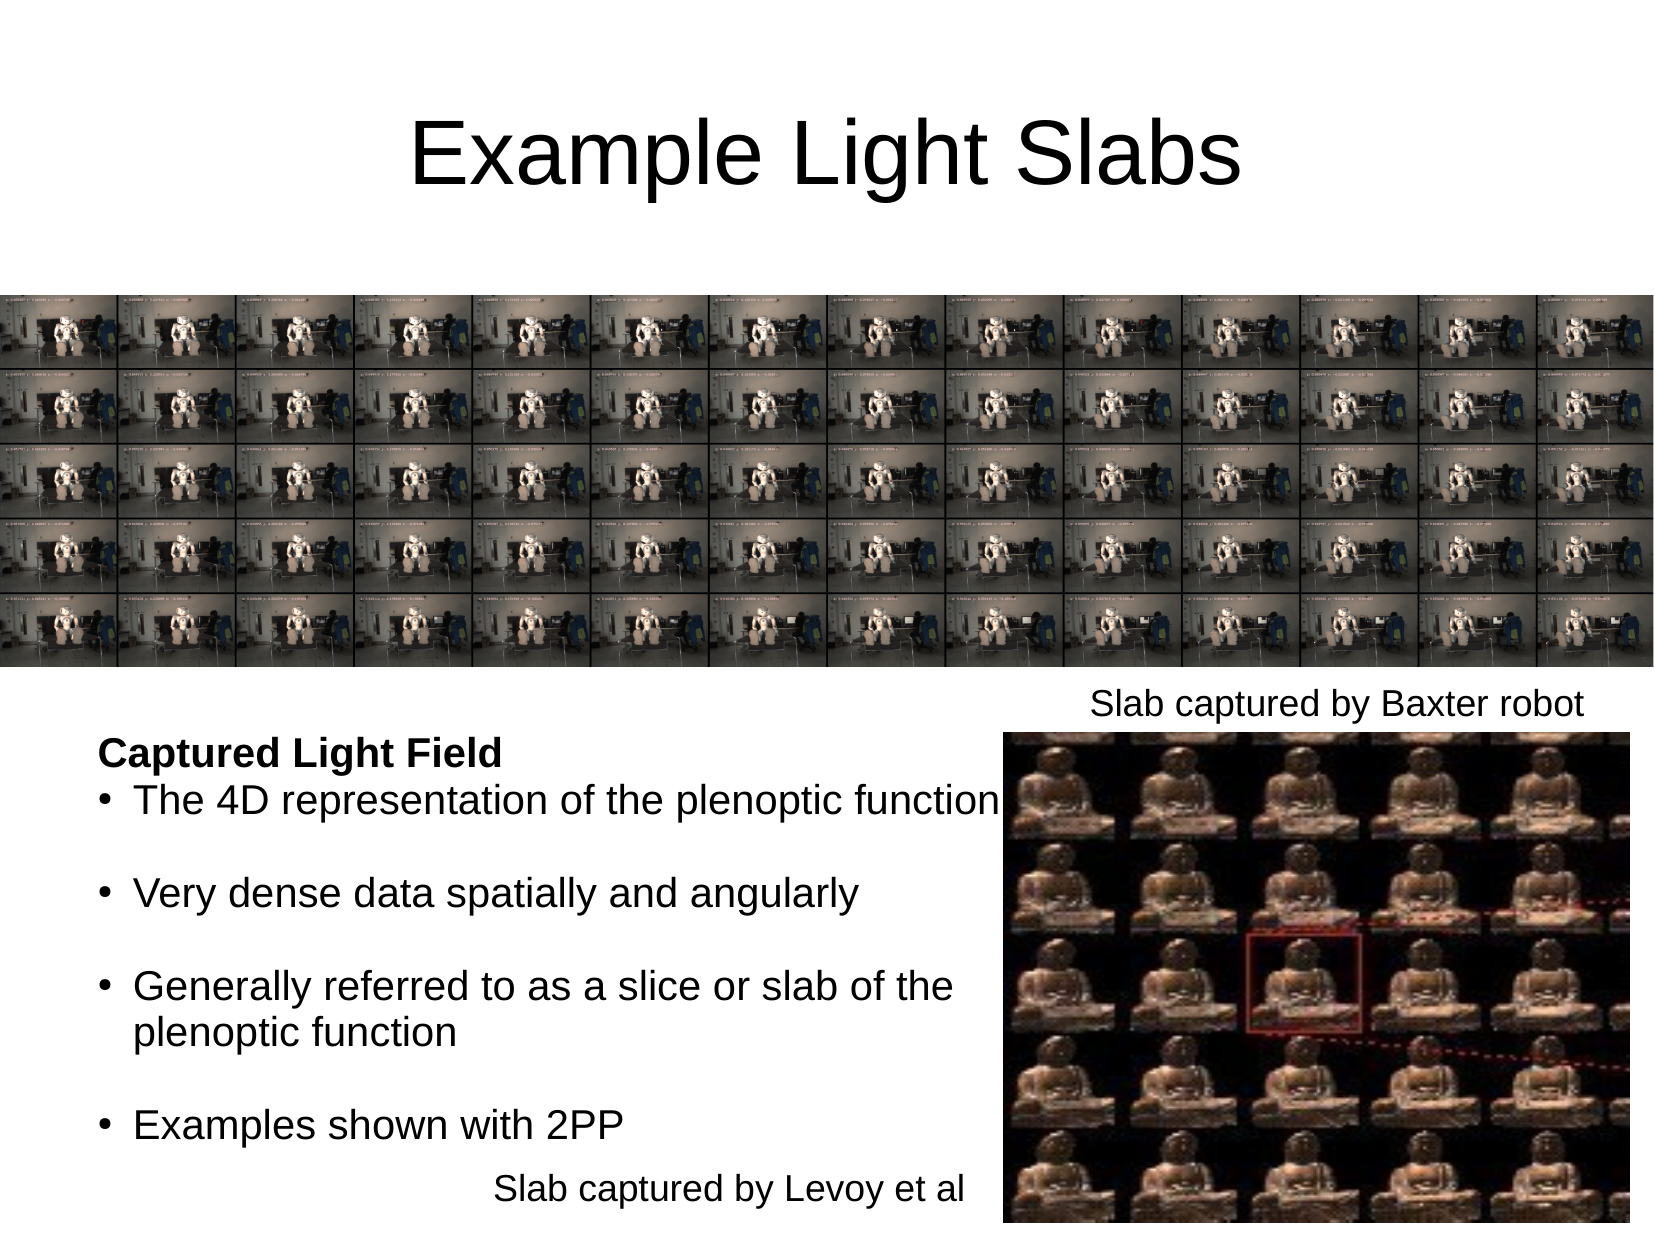

# Example Light Slabs
Slab captured by Baxter robot
Captured Light Field
The 4D representation of the plenoptic function
Very dense data spatially and angularly
Generally referred to as a slice or slab of the
plenoptic function
Examples shown with 2PP
Slab captured by Levoy et al